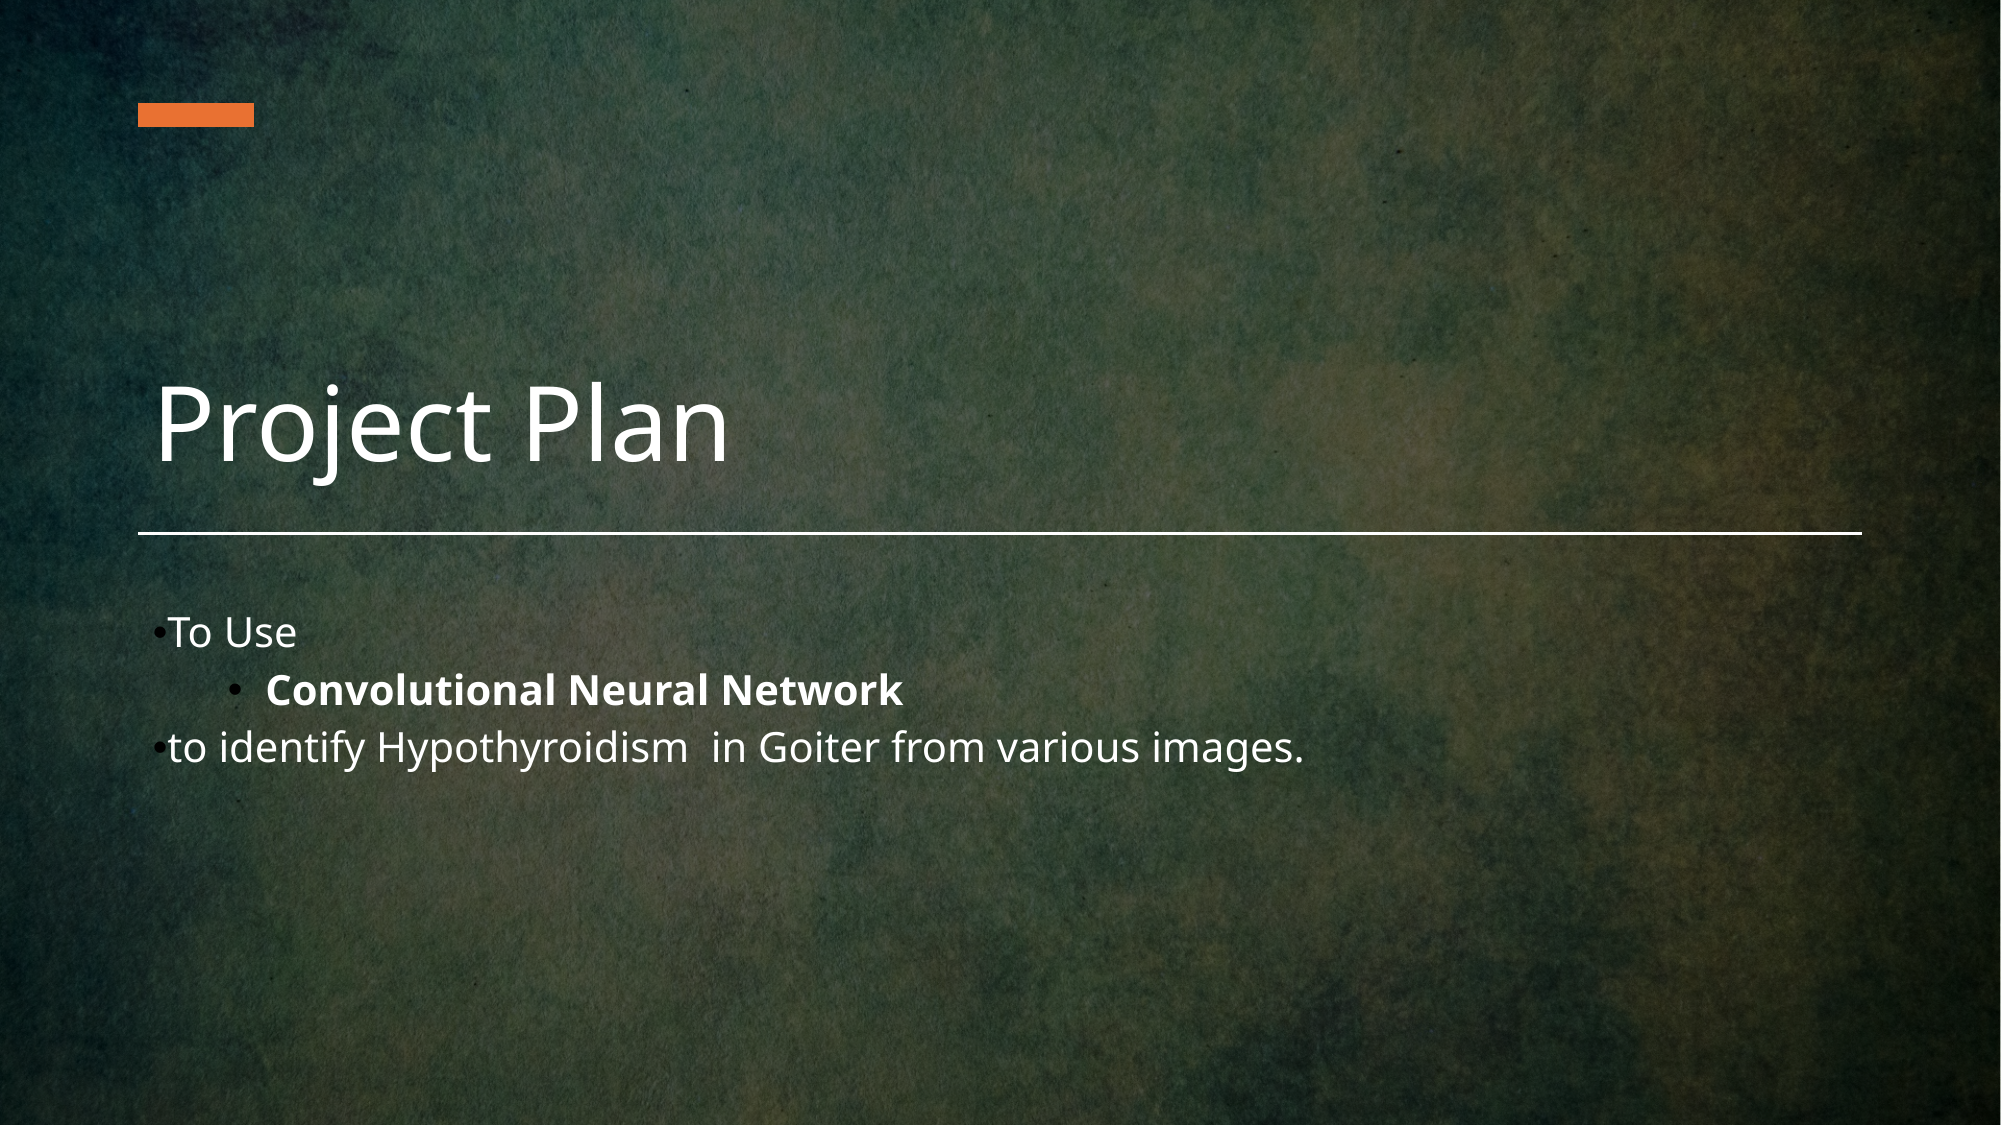

Project Plan
To Use
Convolutional Neural Network
to identify Hypothyroidism  in Goiter from various images.